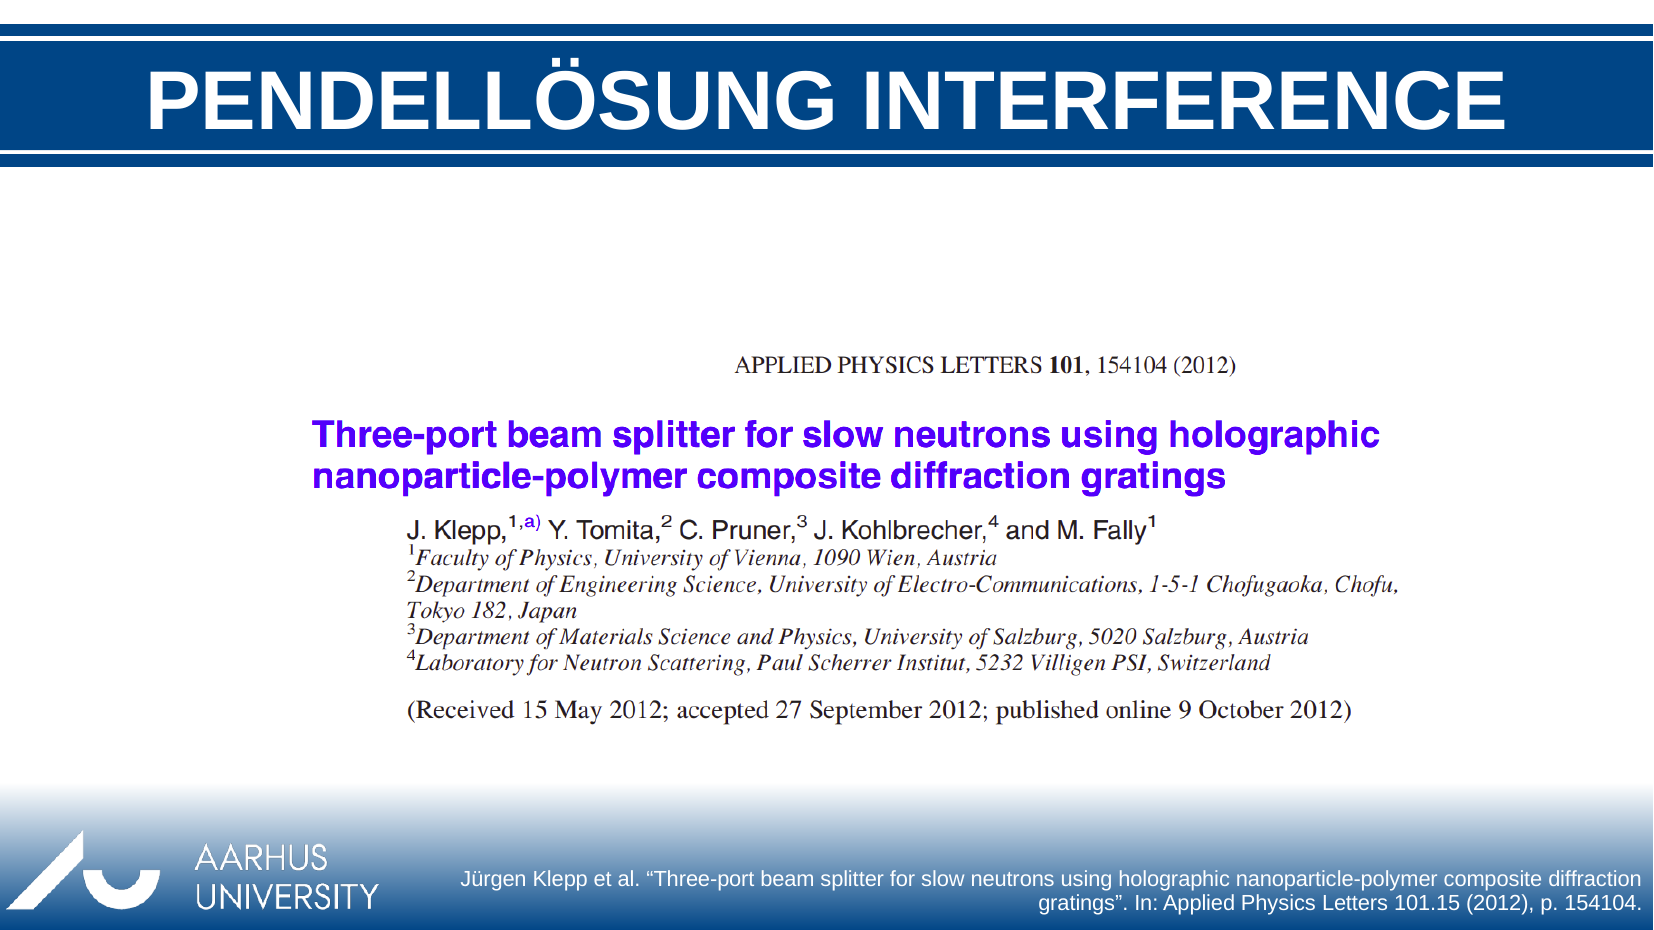

# PENDELLÖSUNG INTERFERENCE
Jürgen Klepp et al. “Three-port beam splitter for slow neutrons using holographic nanoparticle-polymer composite diffraction gratings”. In: Applied Physics Letters 101.15 (2012), p. 154104.